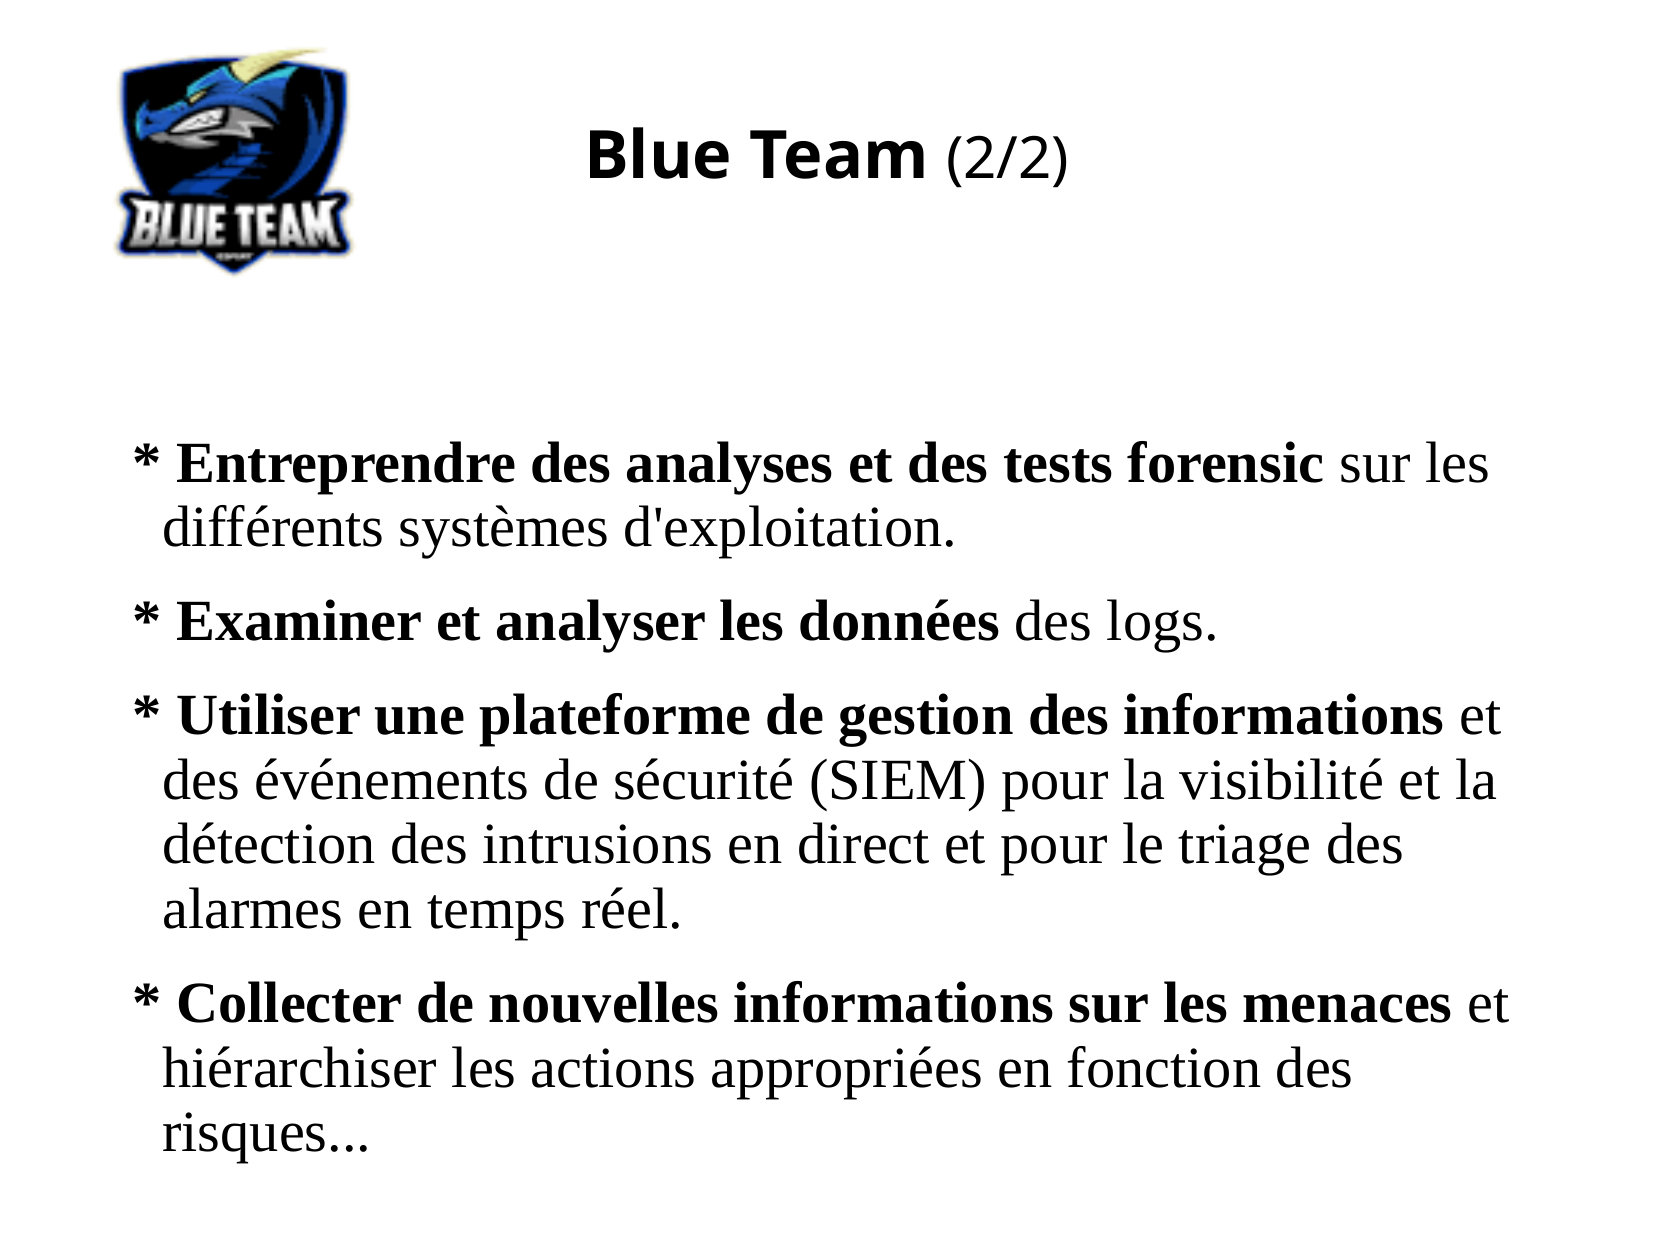

# Blue Team (2/2)
* Entreprendre des analyses et des tests forensic sur les différents systèmes d'exploitation.‍
* Examiner et analyser les données des logs.
* Utiliser une plateforme de gestion des informations et des événements de sécurité (SIEM) pour la visibilité et la détection des intrusions en direct et pour le triage des alarmes en temps réel.
* Collecter de nouvelles informations sur les menaces et hiérarchiser les actions appropriées en fonction des risques...